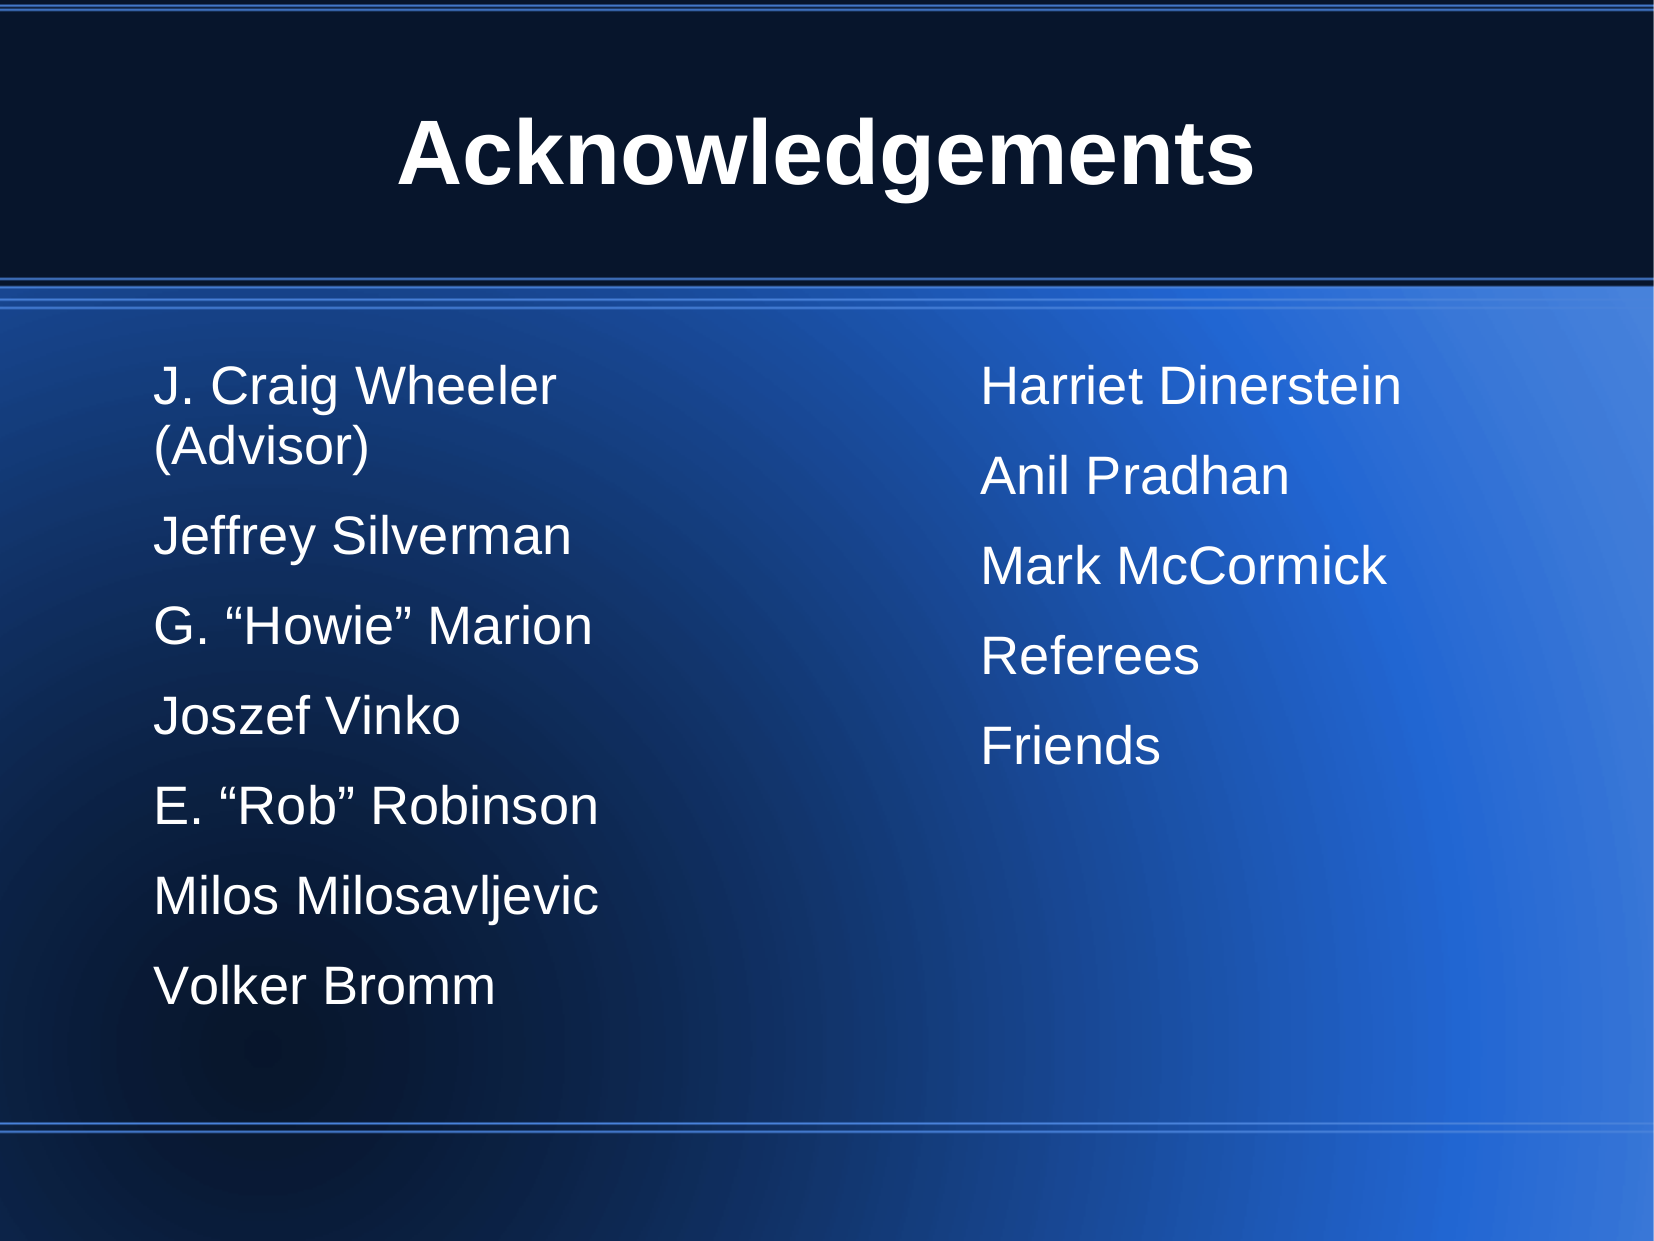

# Acknowledgements
J. Craig Wheeler (Advisor)
Jeffrey Silverman
G. “Howie” Marion
Joszef Vinko
E. “Rob” Robinson
Milos Milosavljevic
Volker Bromm
Harriet Dinerstein
Anil Pradhan
Mark McCormick
Referees
Friends